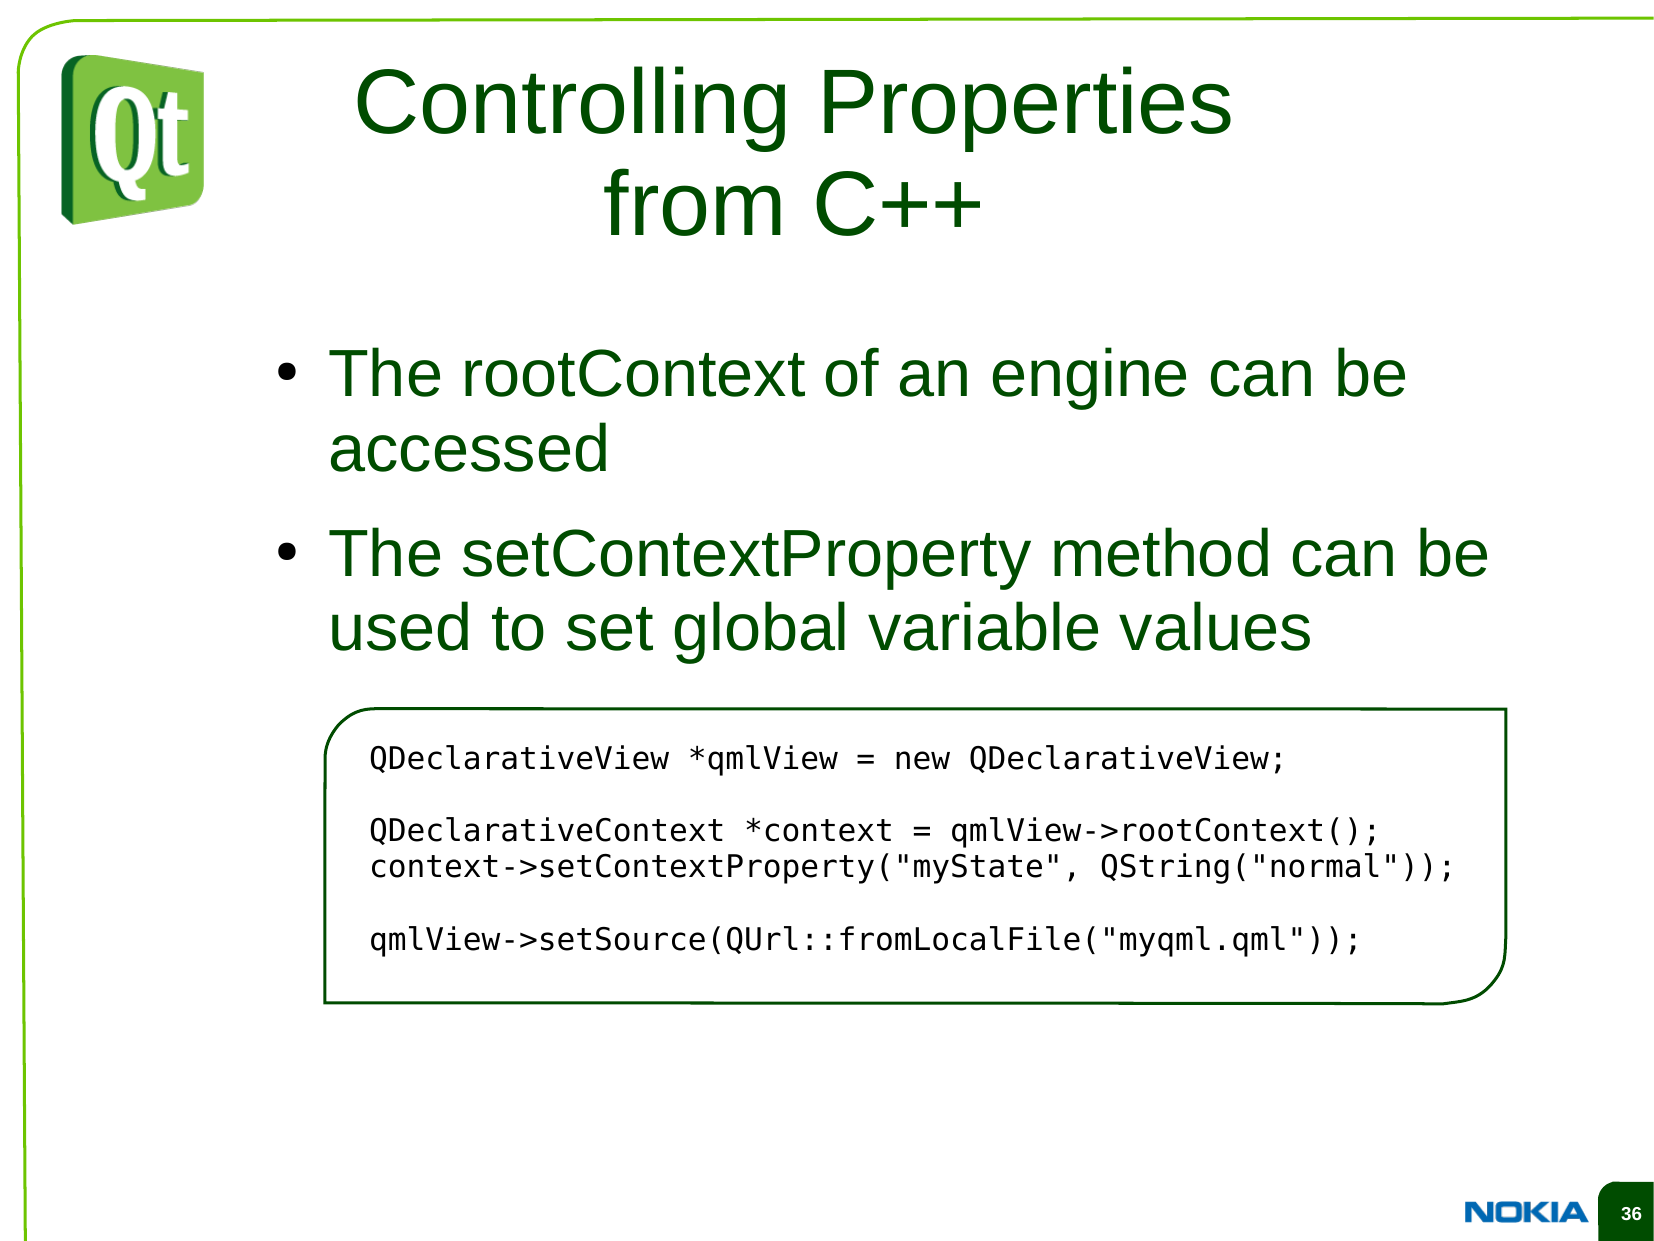

# Controlling Properties from C++
The rootContext of an engine can be accessed
The setContextProperty method can be used to set global variable values
QDeclarativeView *qmlView = new QDeclarativeView;
QDeclarativeContext *context = qmlView->rootContext();
context->setContextProperty("myState", QString("normal"));
qmlView->setSource(QUrl::fromLocalFile("myqml.qml"));